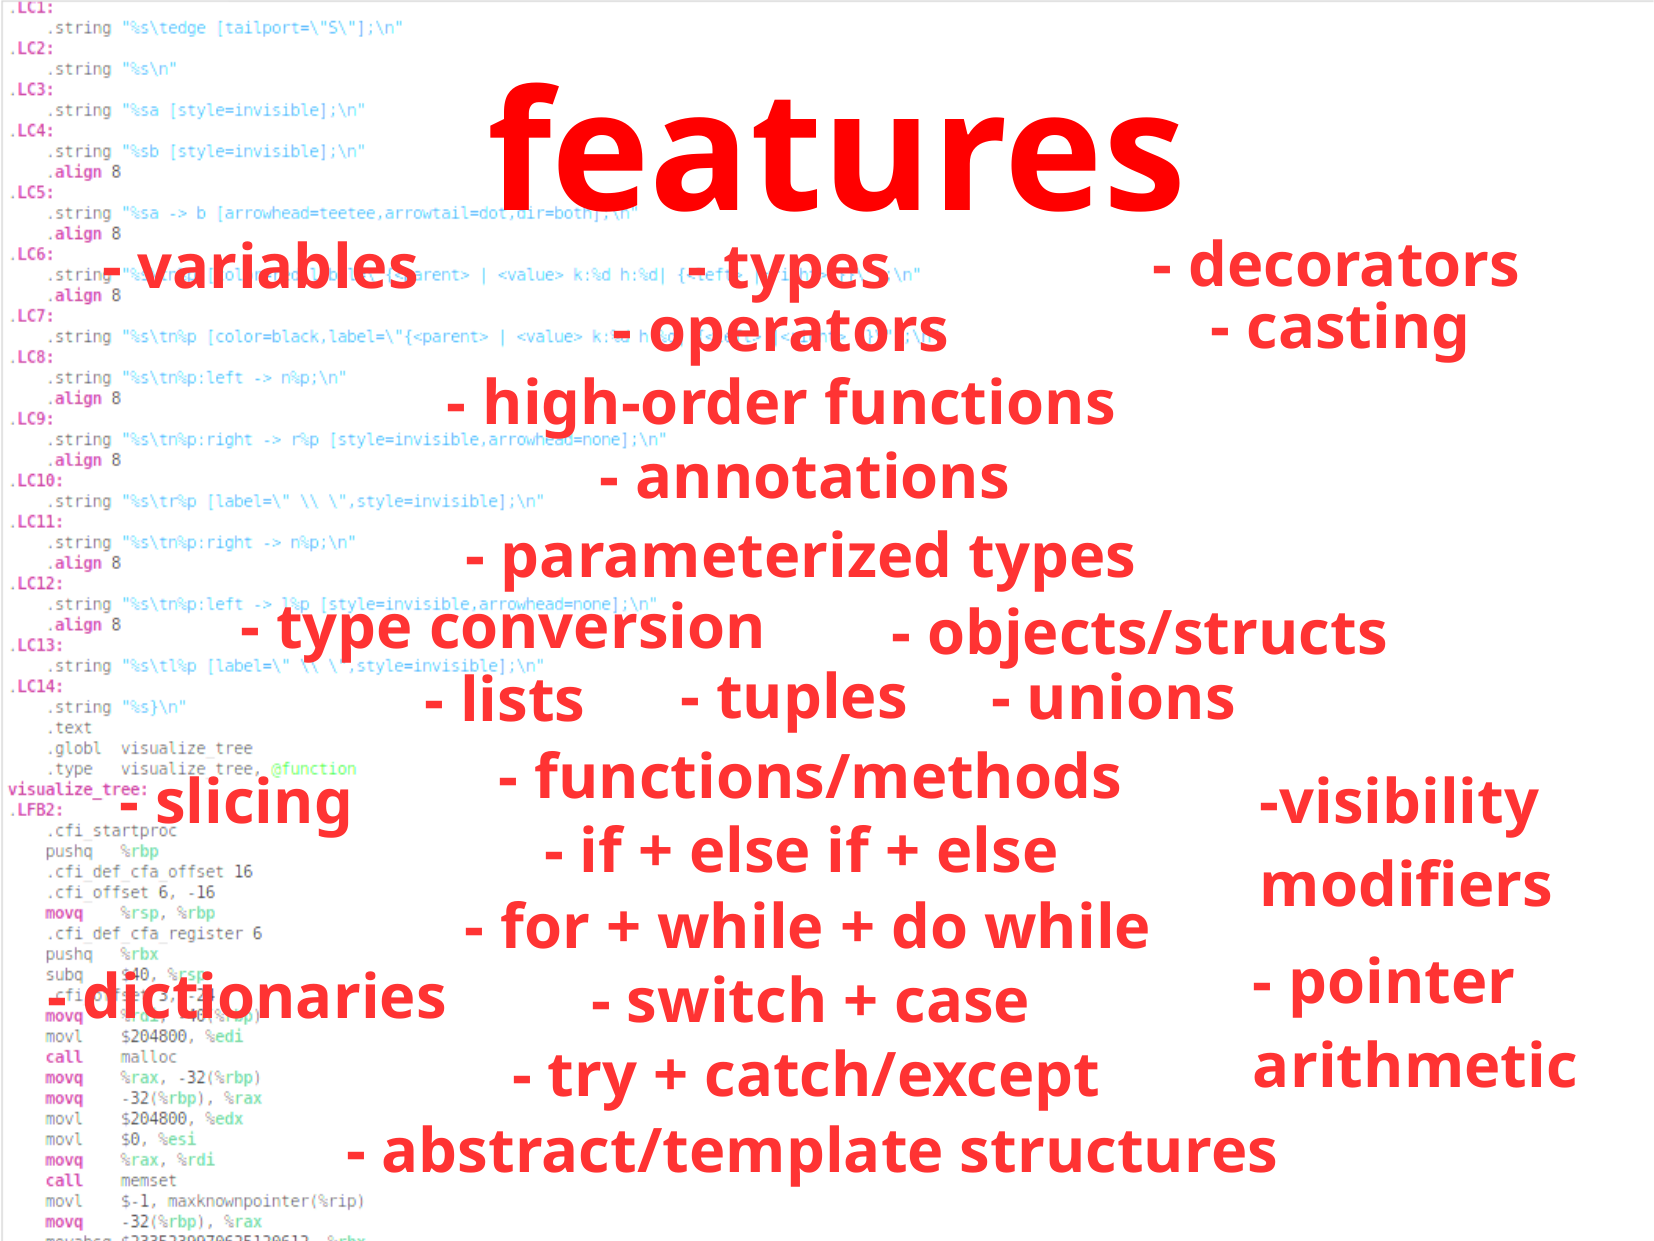

features
- decorators
- variables
- types
- casting
- operators
- high-order functions
- annotations
- parameterized types
- type conversion
- objects/structs
- tuples
- unions
- lists
- functions/methods
- slicing
-visibility modifiers
- if + else if + else
- for + while + do while
- pointer arithmetic
- dictionaries
- switch + case
- try + catch/except
- abstract/template structures